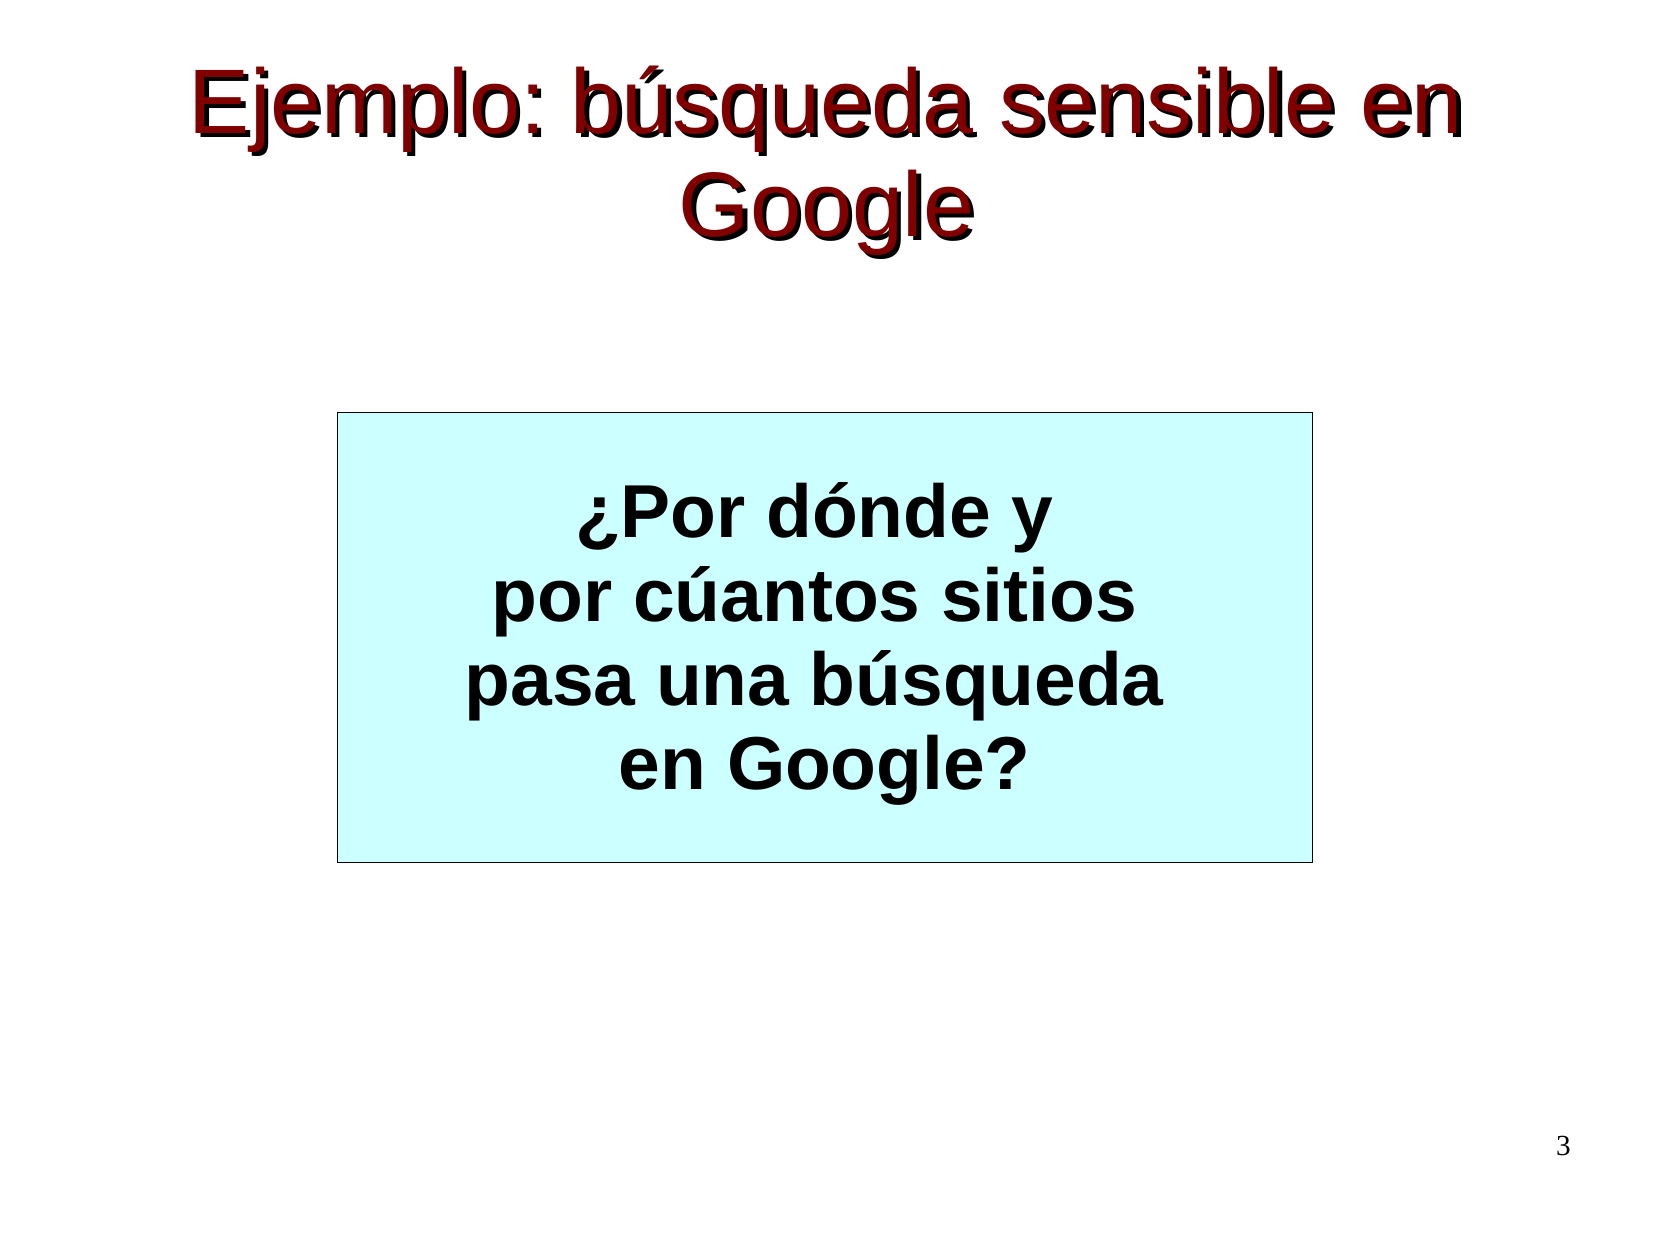

# Ejemplo: búsqueda sensible en Google
¿Por dónde y
por cúantos sitios
pasa una búsqueda
en Google?
3